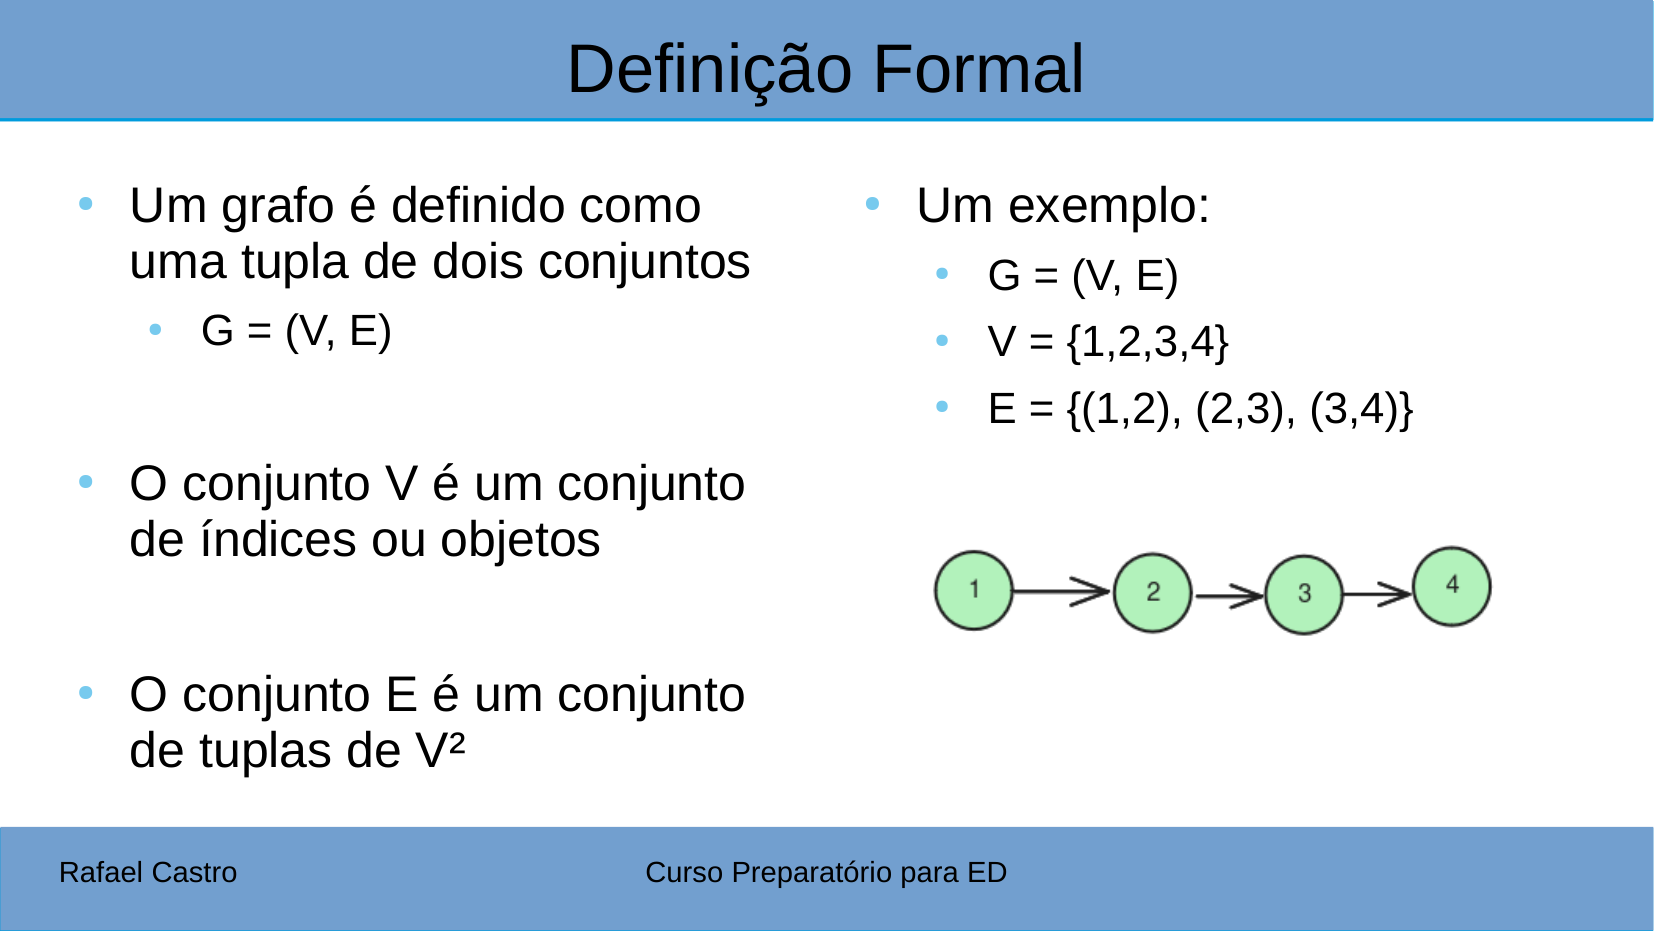

# Definição Formal
Um grafo é definido como uma tupla de dois conjuntos
G = (V, E)
O conjunto V é um conjunto de índices ou objetos
O conjunto E é um conjunto de tuplas de V²
Um exemplo:
G = (V, E)
V = {1,2,3,4}
E = {(1,2), (2,3), (3,4)}
Curso Preparatório para ED